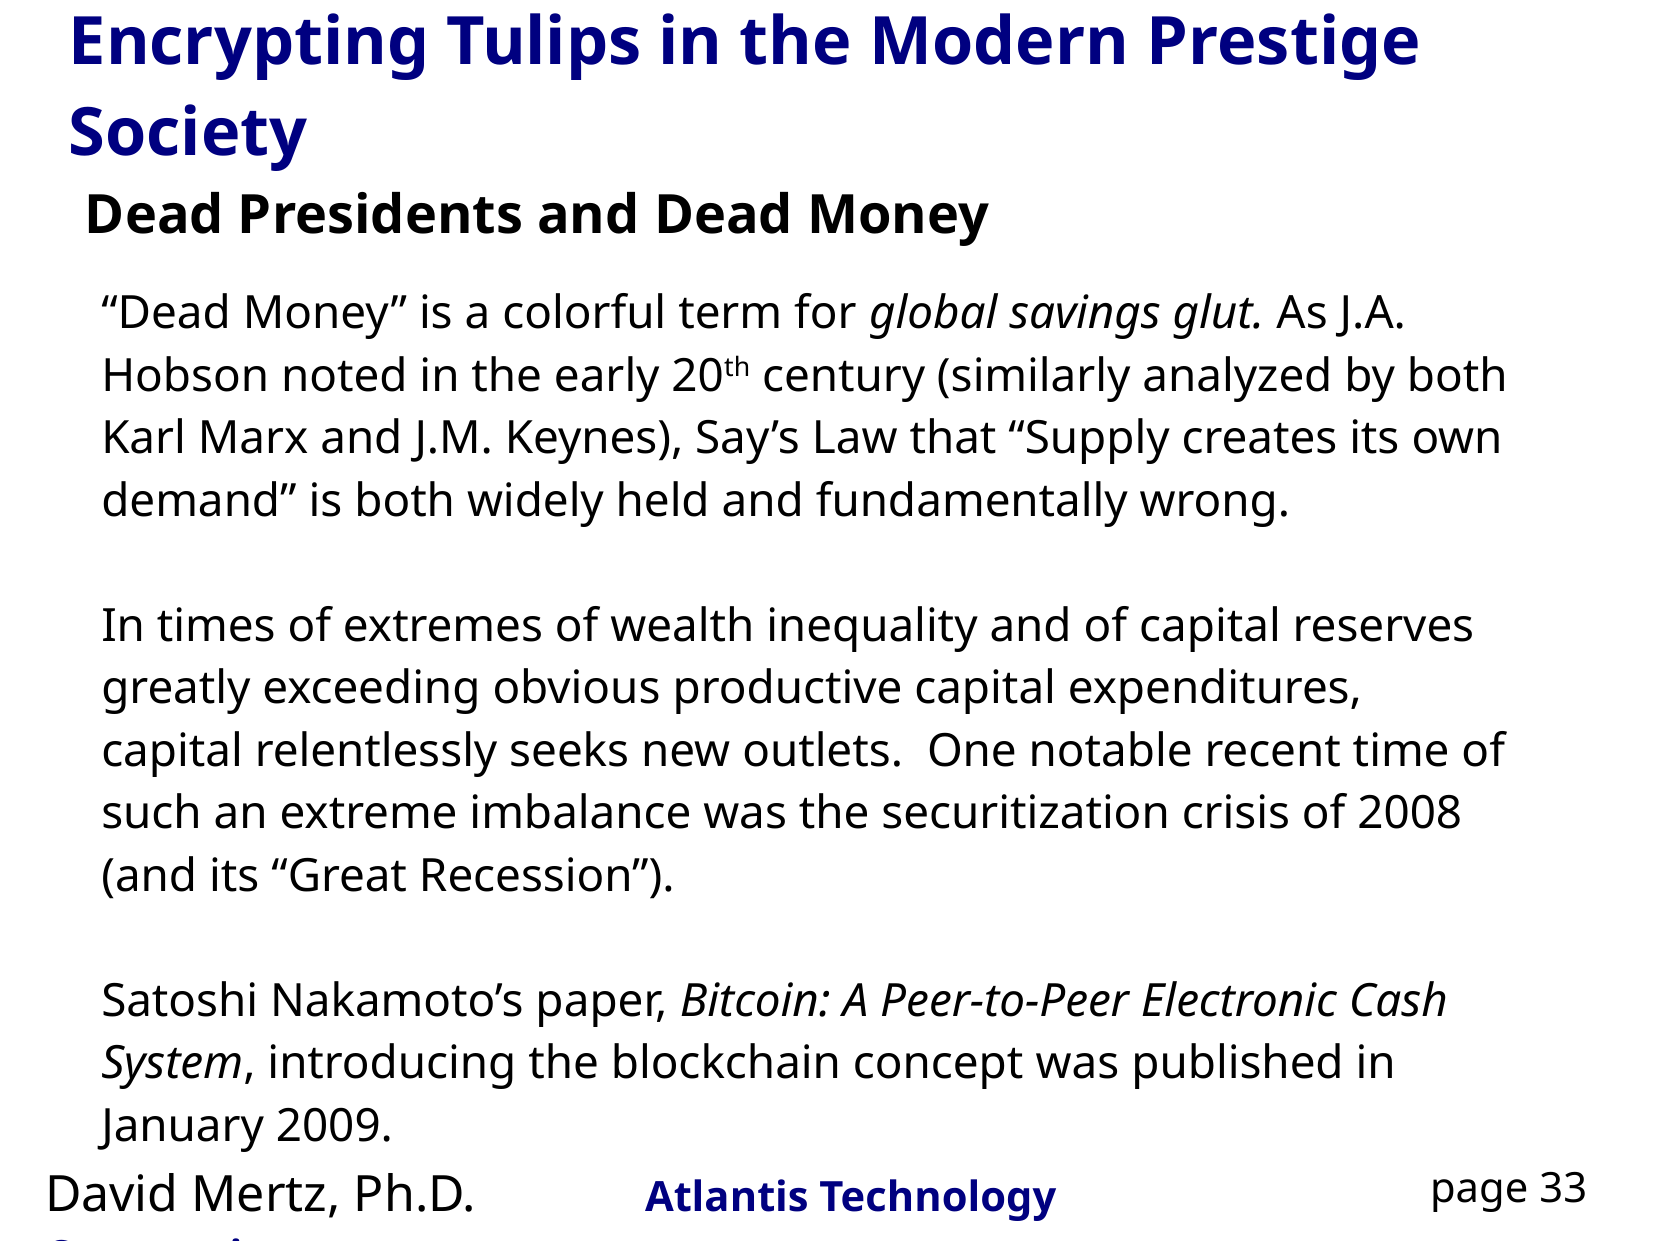

# Dead Presidents and Dead Money
“Dead Money” is a colorful term for global savings glut. As J.A. Hobson noted in the early 20th century (similarly analyzed by both Karl Marx and J.M. Keynes), Say’s Law that “Supply creates its own demand” is both widely held and fundamentally wrong.
In times of extremes of wealth inequality and of capital reserves greatly exceeding obvious productive capital expenditures, capital relentlessly seeks new outlets. One notable recent time of such an extreme imbalance was the securitization crisis of 2008 (and its “Great Recession”).
Satoshi Nakamoto’s paper, Bitcoin: A Peer-to-Peer Electronic Cash System, introducing the blockchain concept was published in January 2009.